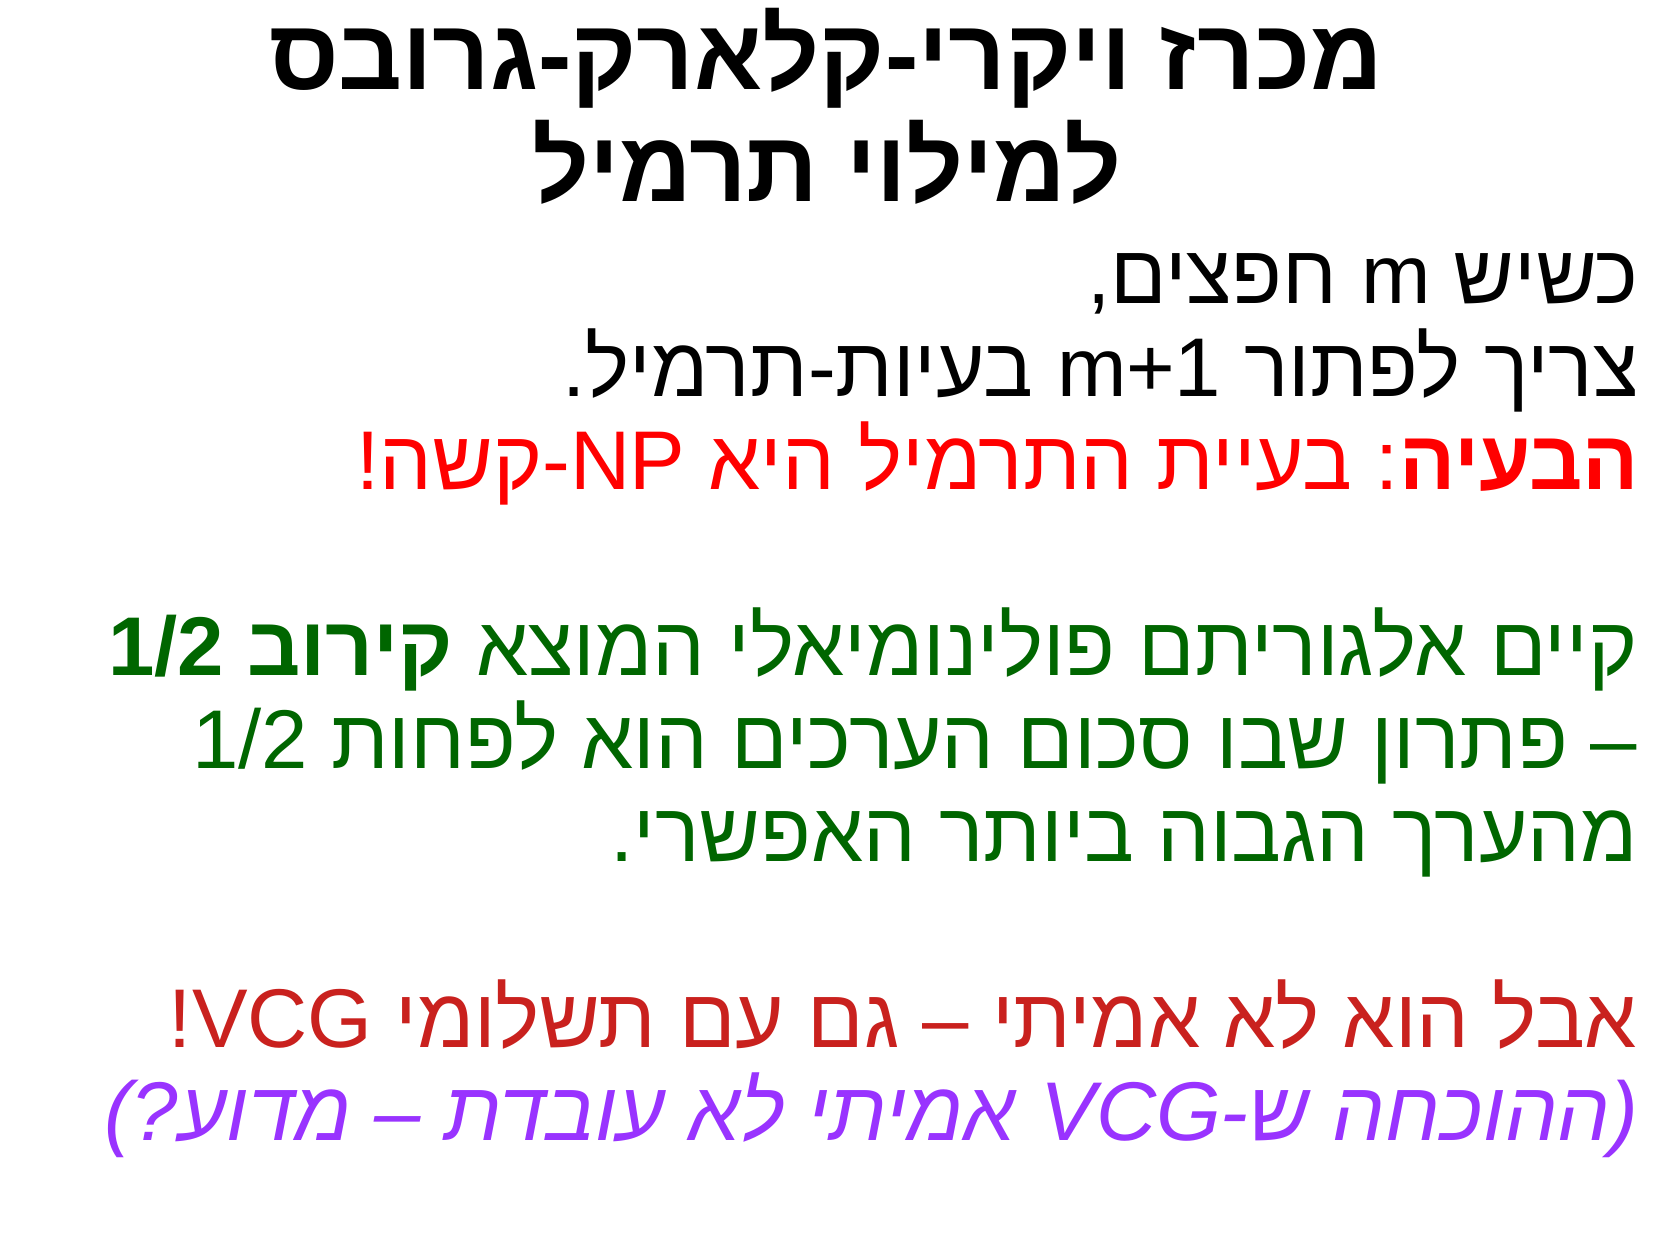

# מכרז ויקרי-קלארק-גרובס למילוי תרמיל
כשיש m חפצים,
צריך לפתור 1+m בעיות-תרמיל.
הבעיה: בעיית התרמיל היא NP-קשה!
קיים אלגוריתם פולינומיאלי המוצא קירוב 1/2 – פתרון שבו סכום הערכים הוא לפחות 1/2 מהערך הגבוה ביותר האפשרי.
אבל הוא לא אמיתי – גם עם תשלומי VCG!
(ההוכחה ש-VCG אמיתי לא עובדת – מדוע?)